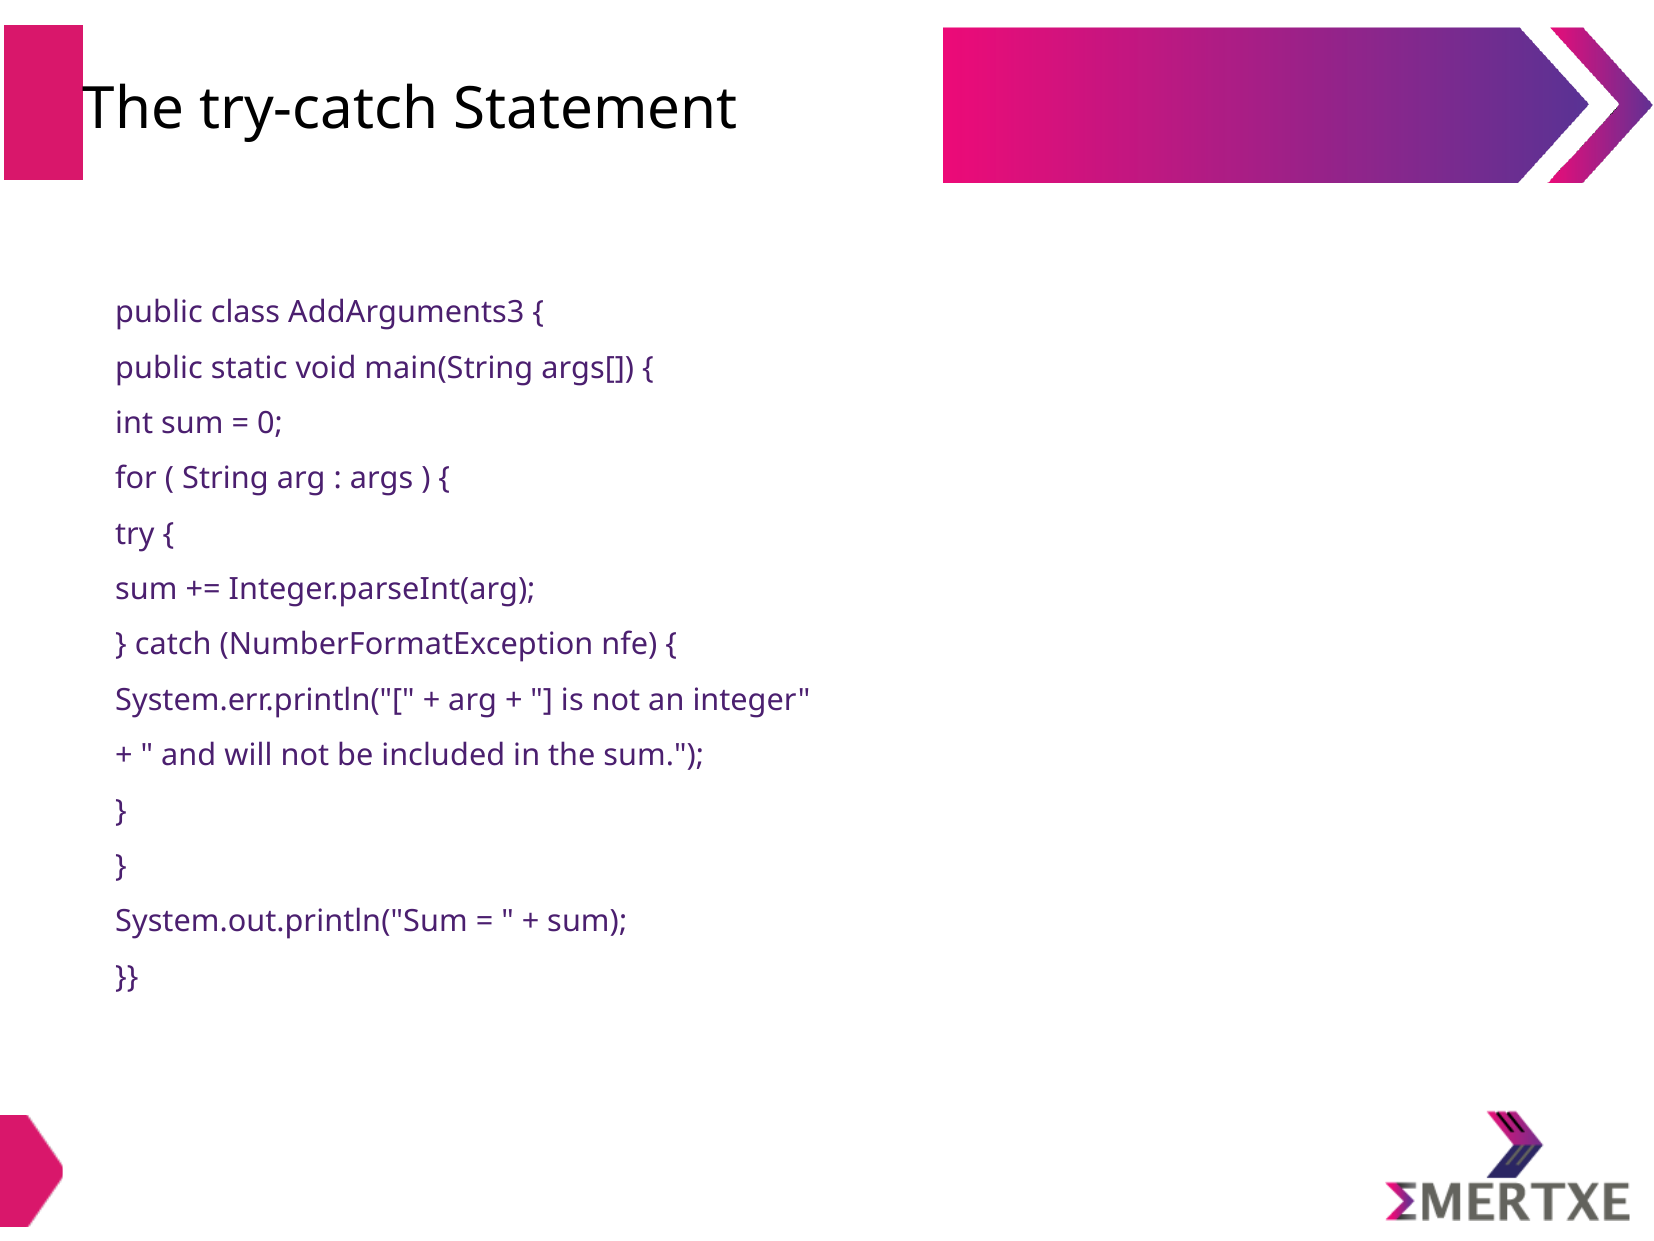

# The try-catch Statement
public class AddArguments3 {
public static void main(String args[]) {
int sum = 0;
for ( String arg : args ) {
try {
sum += Integer.parseInt(arg);
} catch (NumberFormatException nfe) {
System.err.println("[" + arg + "] is not an integer"
+ " and will not be included in the sum.");
}
}
System.out.println("Sum = " + sum);
}}